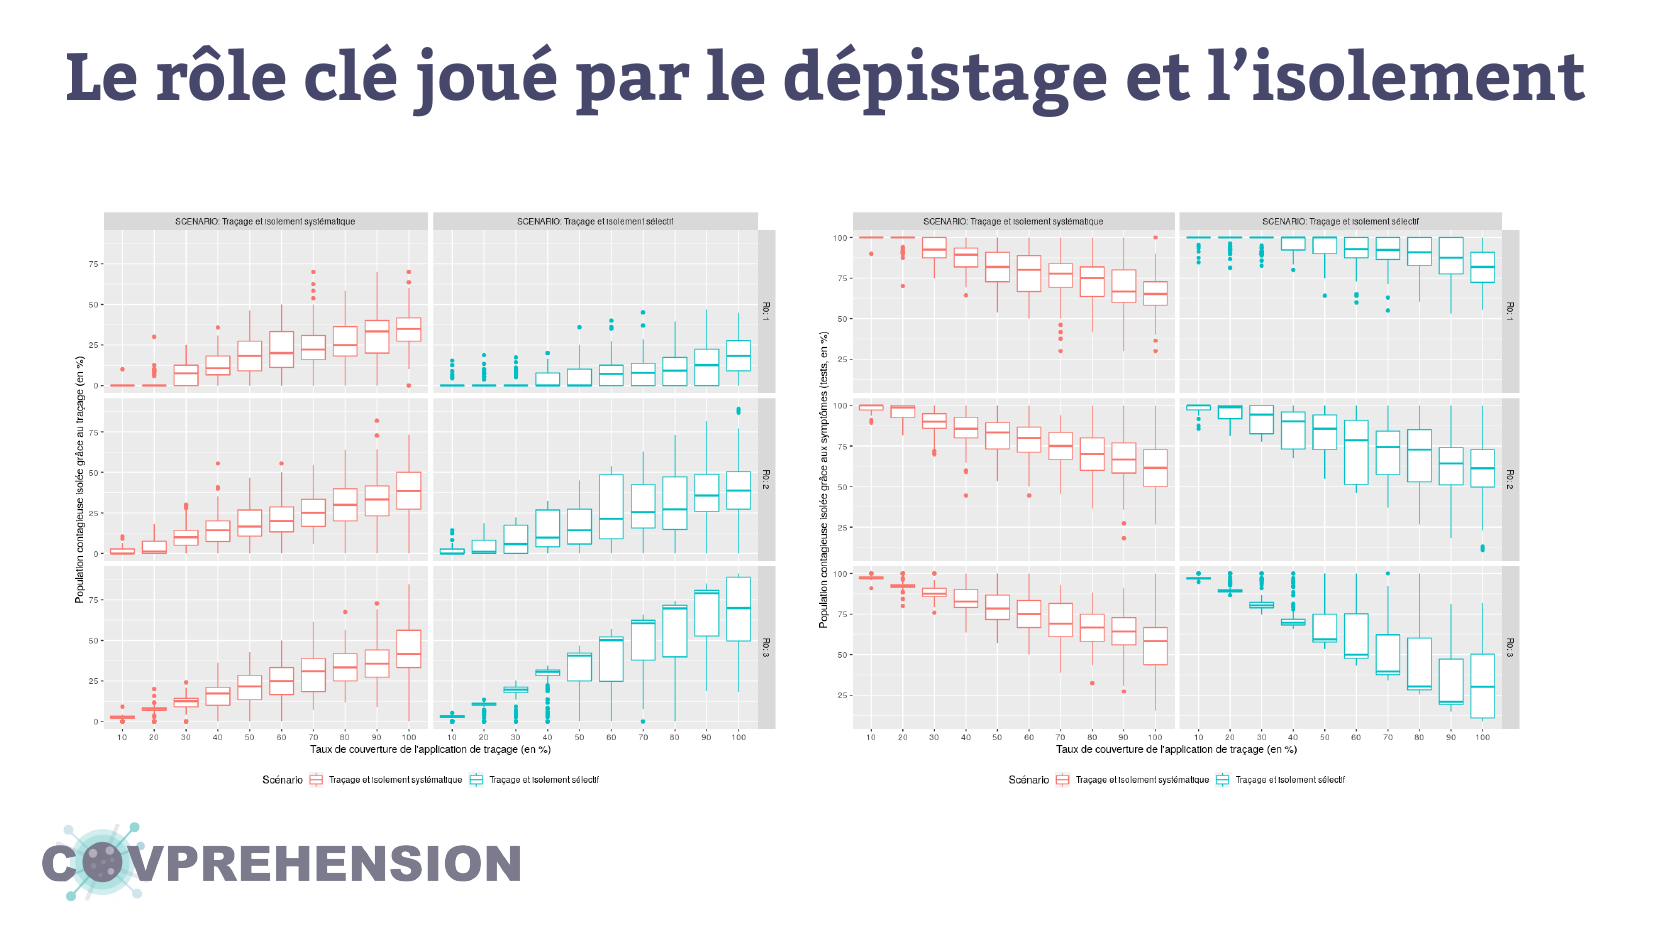

# Le rôle clé joué par le dépistage et l’isolement